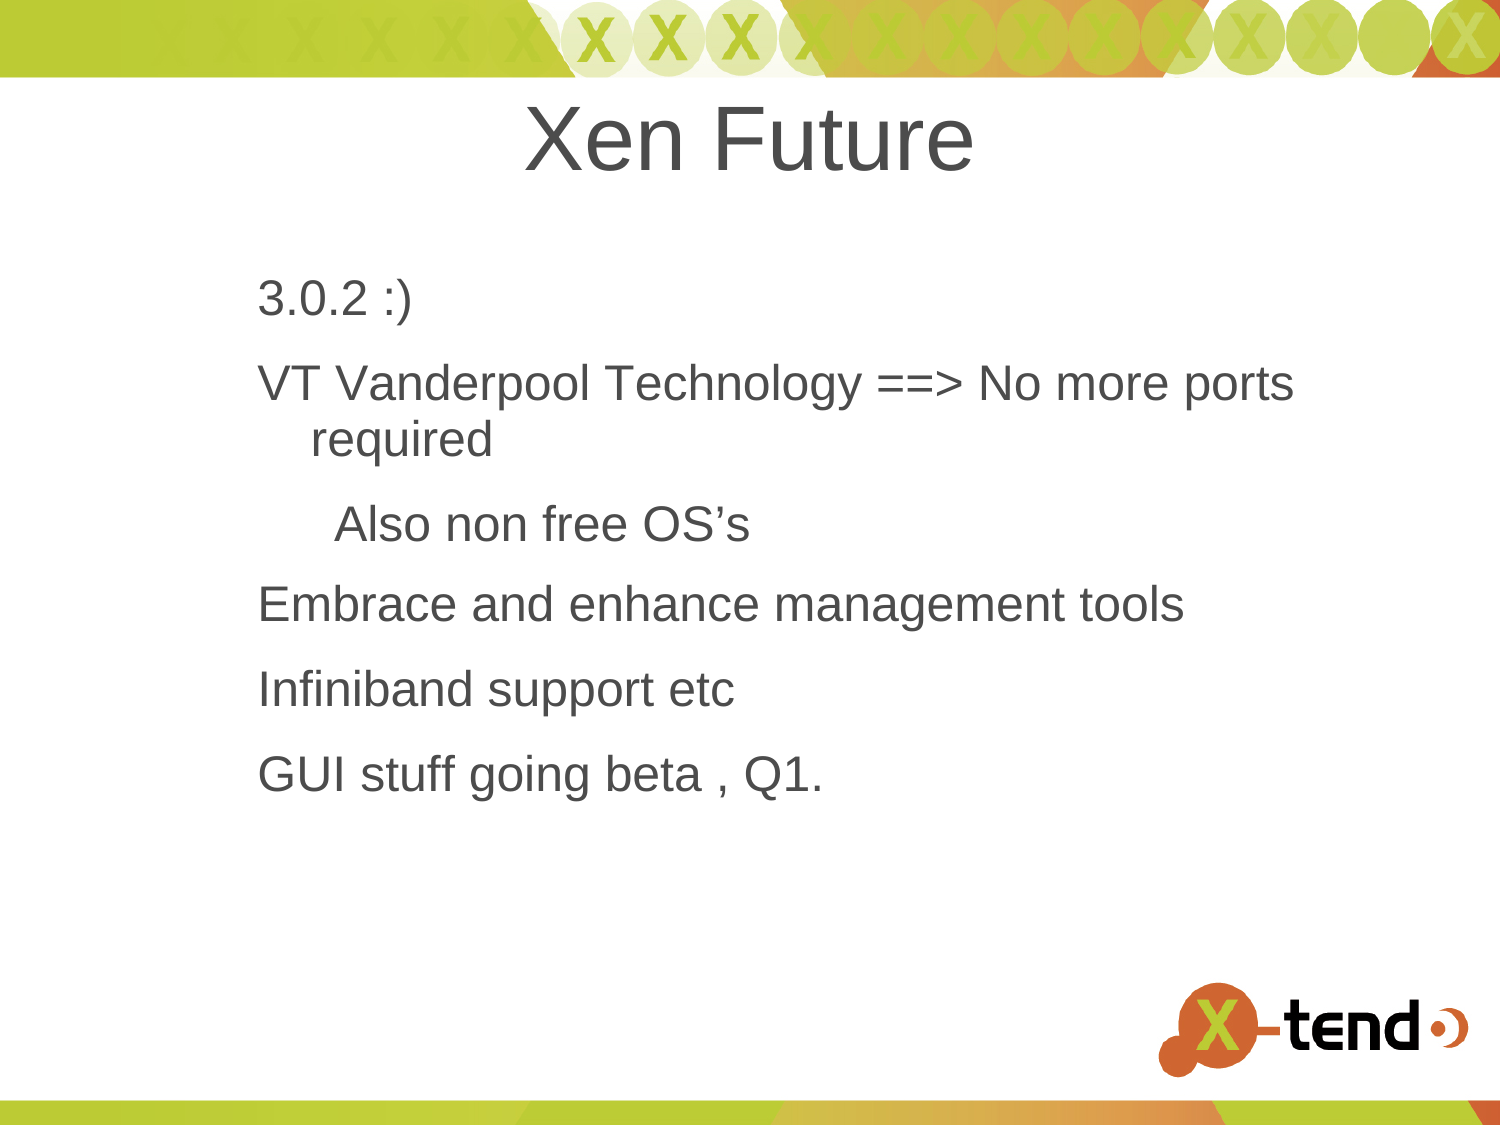

# Xen Future
3.0.2 :)
VT Vanderpool Technology ==> No more ports required
Also non free OS’s
Embrace and enhance management tools
Infiniband support etc
GUI stuff going beta , Q1.